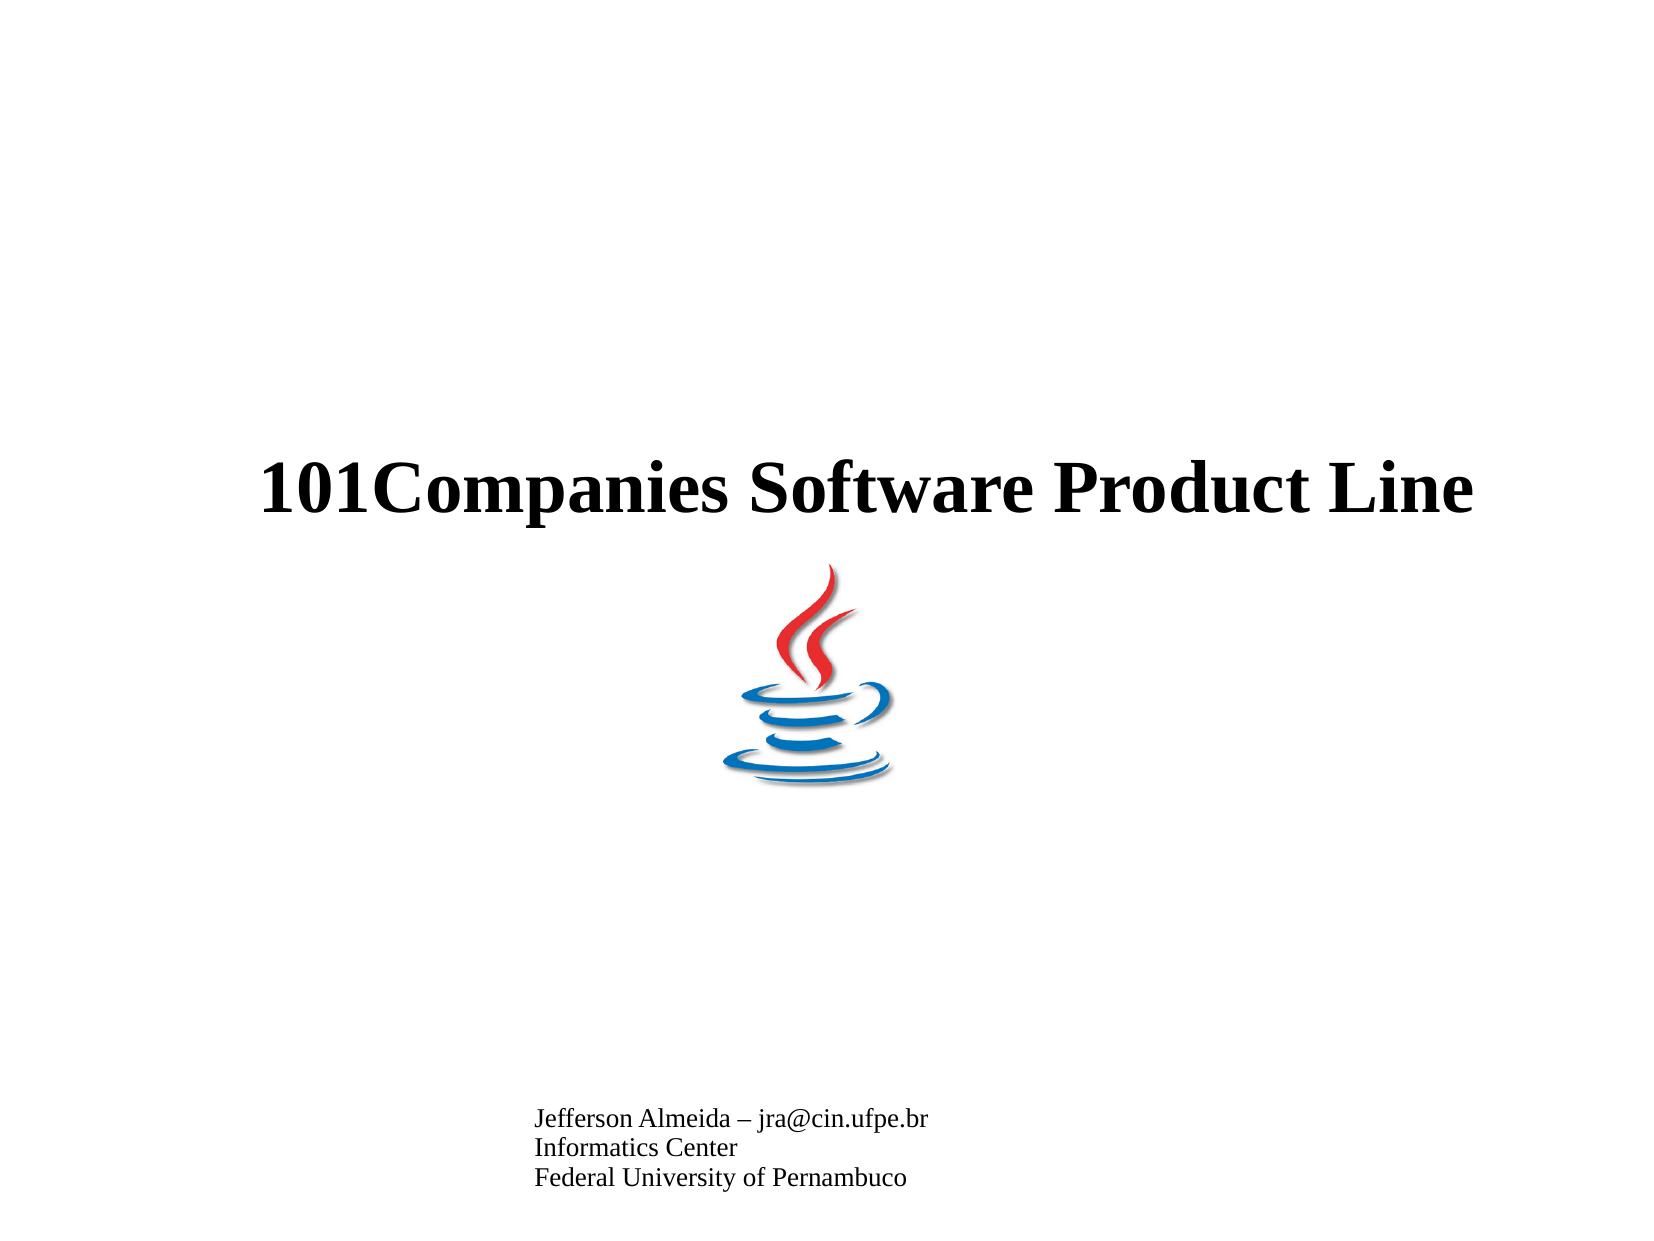

# 101Companies Software Product Line
Jefferson Almeida – jra@cin.ufpe.br
Informatics Center
Federal University of Pernambuco